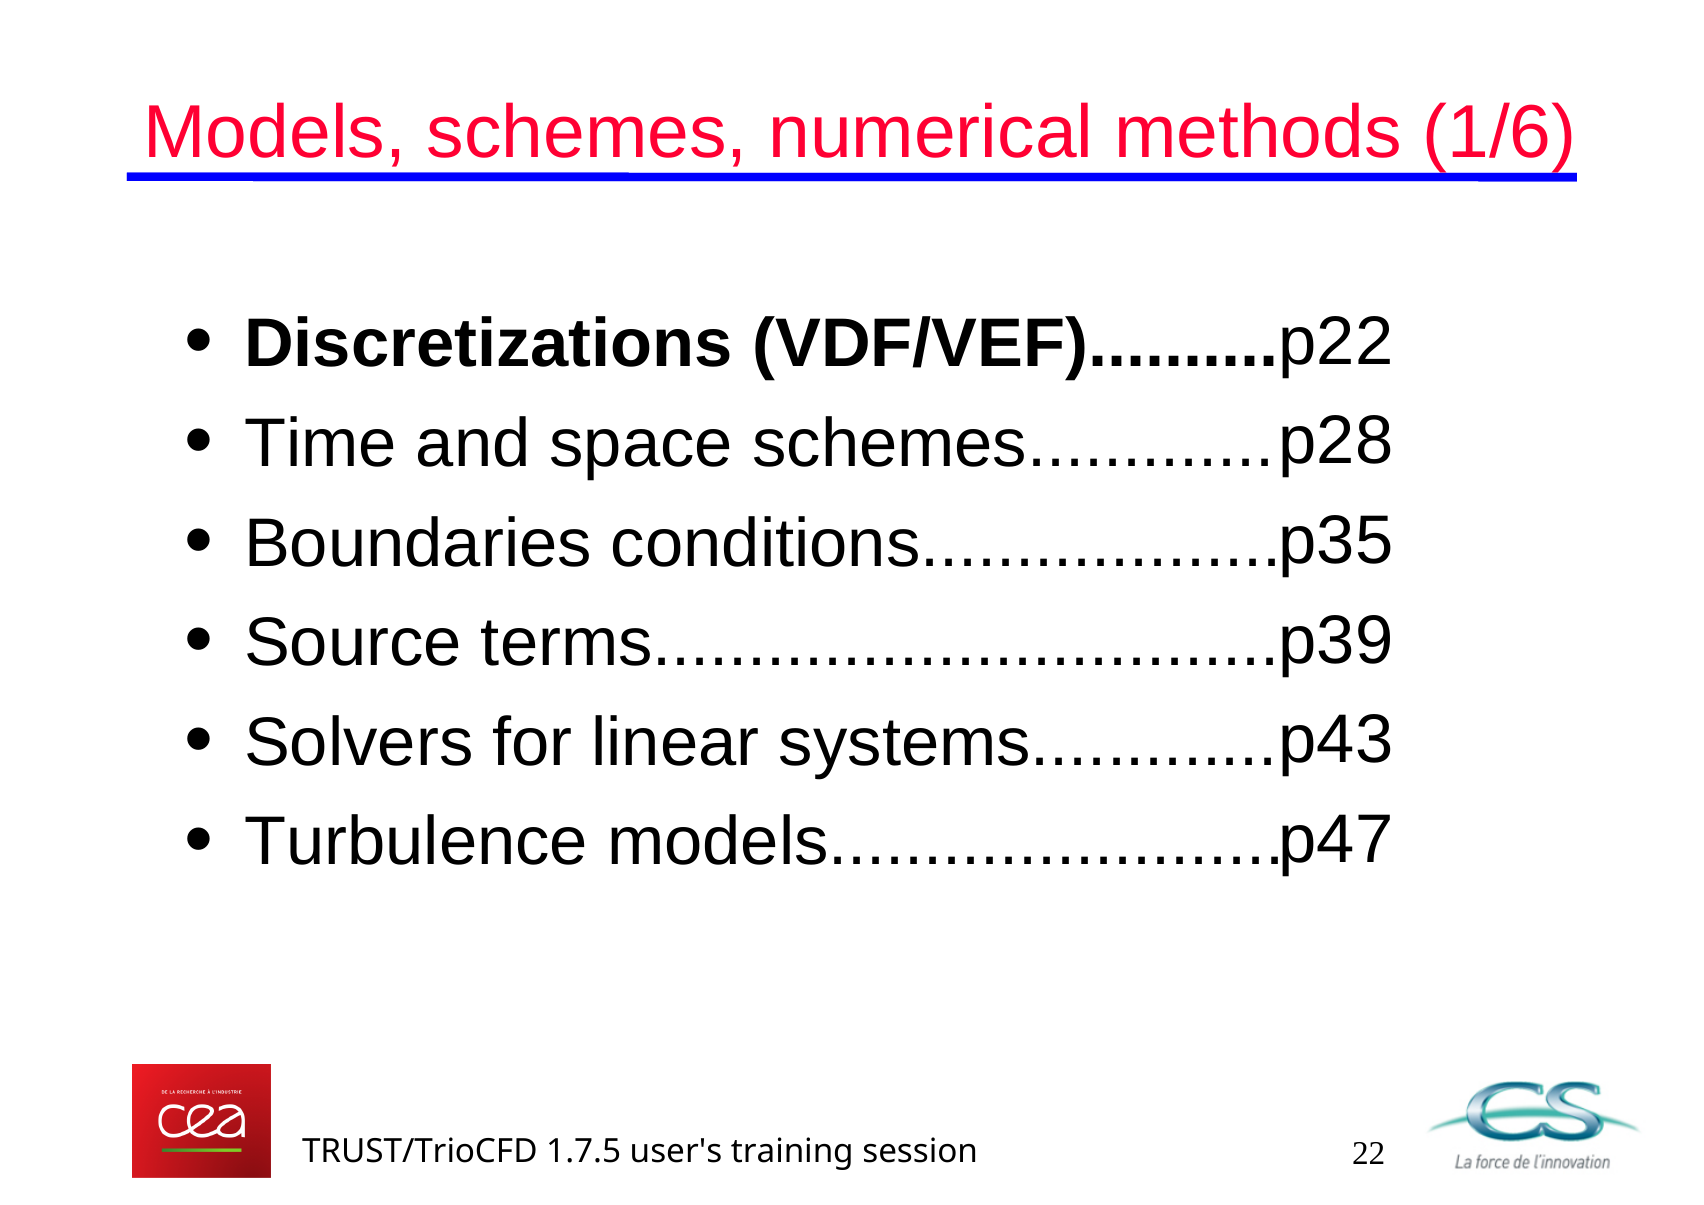

# Models, schemes, numerical methods (1/6)
p22
p28
p35
p39
p43
p47
Discretizations (VDF/VEF)..........
Time and space schemes.............
Boundaries conditions...................
Source terms.................................
Solvers for linear systems.............
Turbulence models........................
TRUST/TrioCFD 1.7.5 user's training session
22